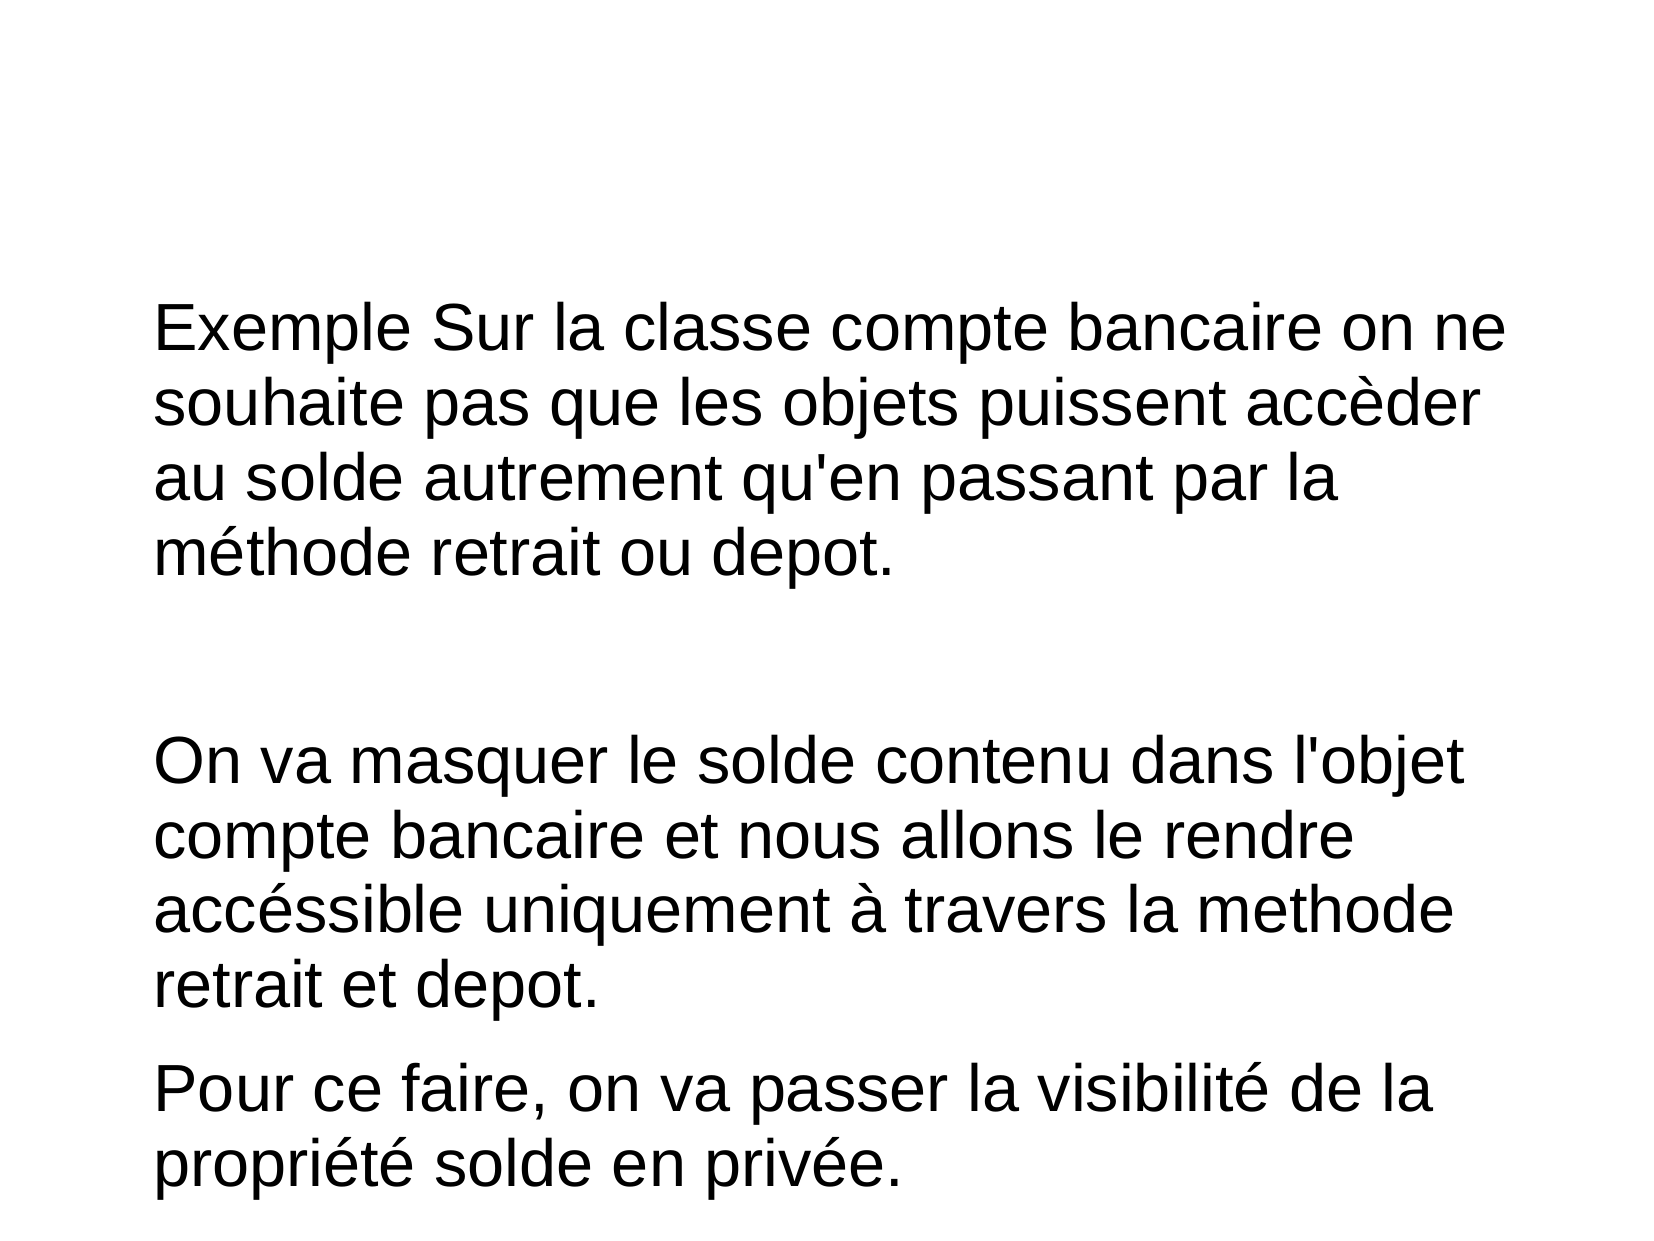

#
Exemple Sur la classe compte bancaire on ne souhaite pas que les objets puissent accèder au solde autrement qu'en passant par la méthode retrait ou depot.
On va masquer le solde contenu dans l'objet compte bancaire et nous allons le rendre accéssible uniquement à travers la methode retrait et depot.
Pour ce faire, on va passer la visibilité de la propriété solde en privée.